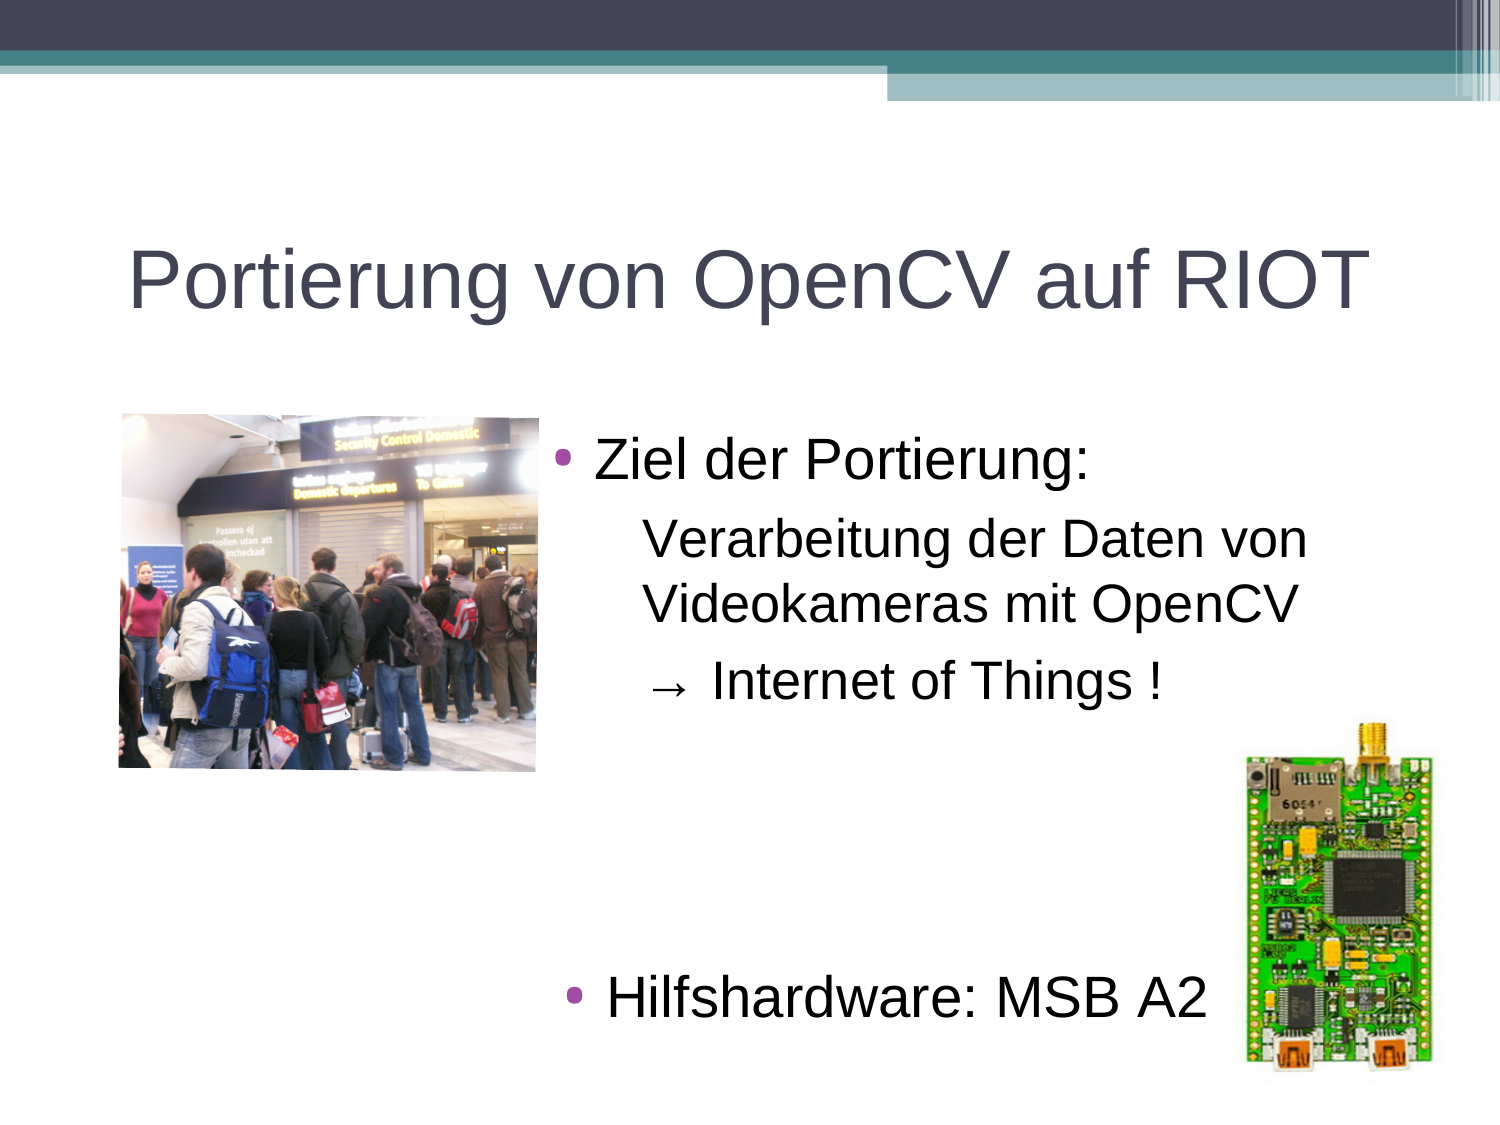

# Portierung von OpenCV auf RIOT
Ziel der Portierung:
Verarbeitung der Daten von Videokameras mit OpenCV
→ Internet of Things !
Hilfshardware: MSB A2